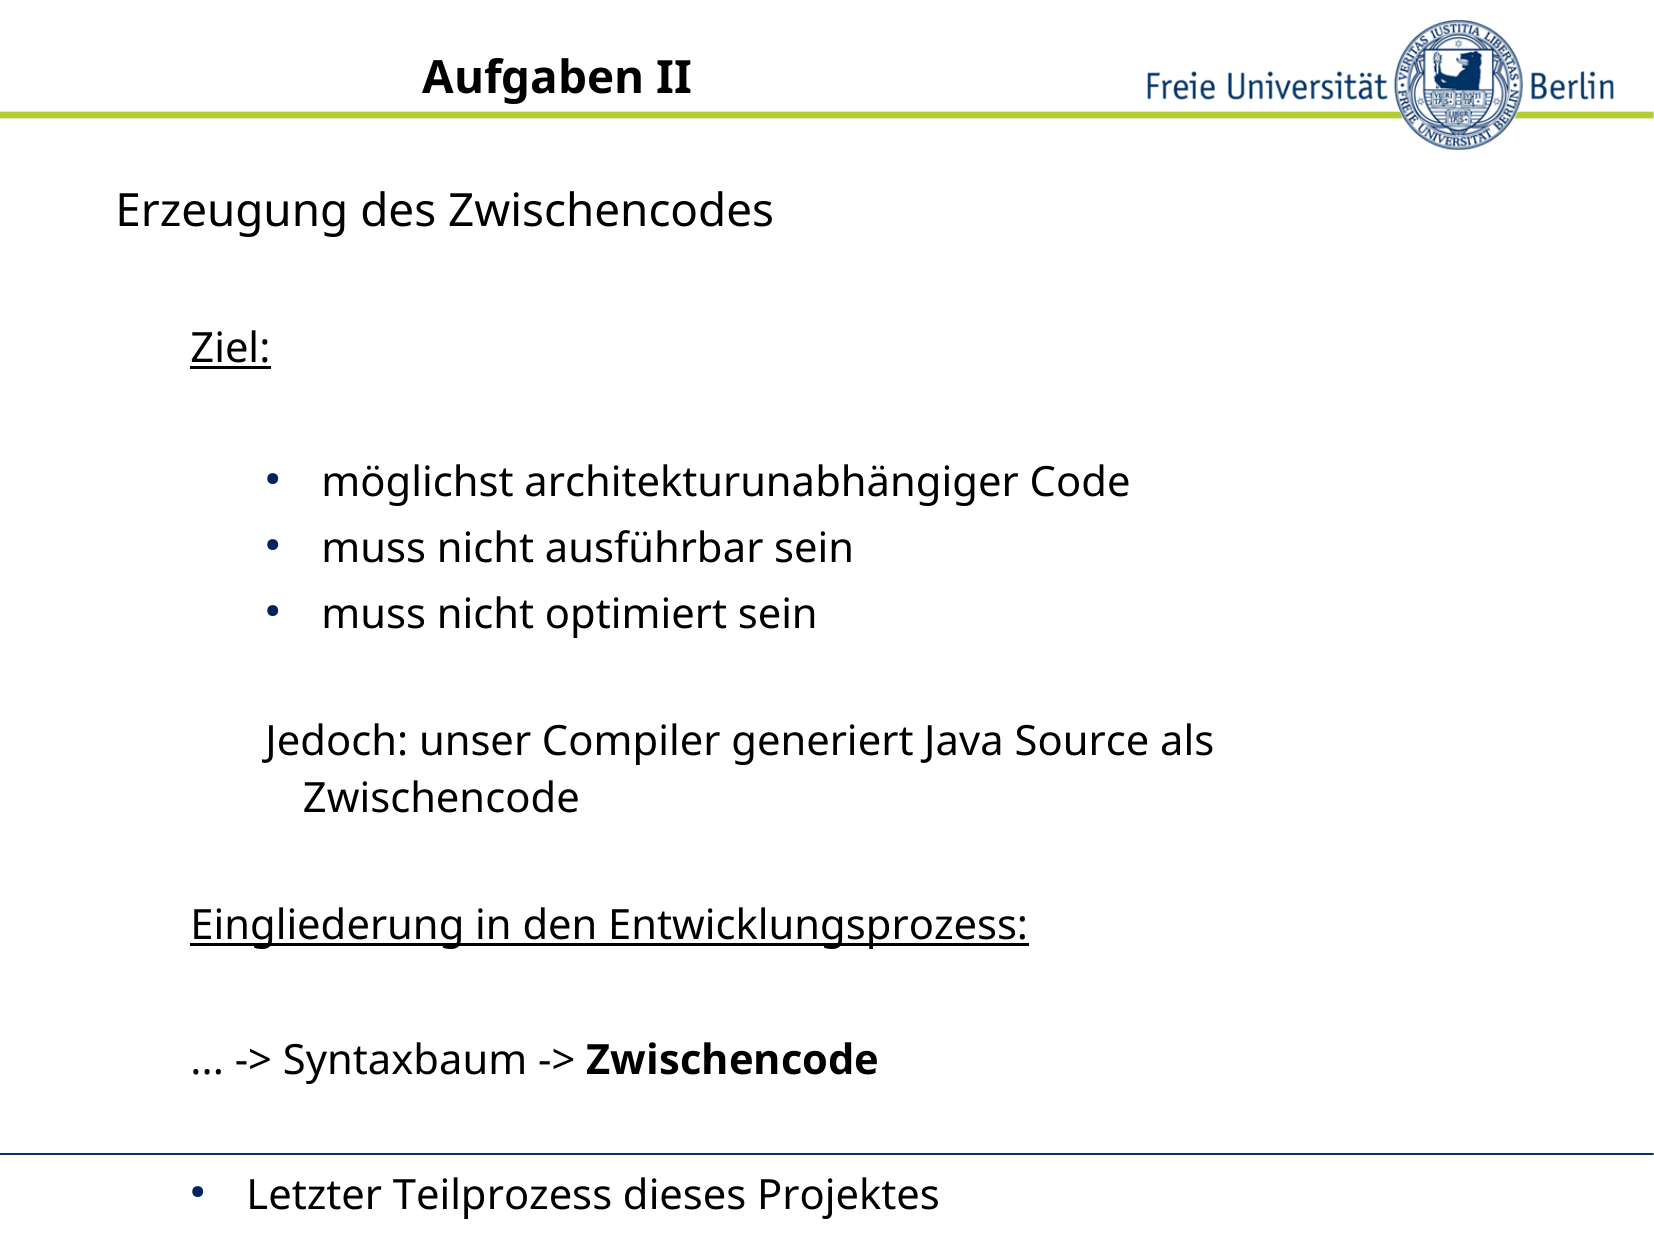

# Aufgaben II
Erzeugung des Zwischencodes
Ziel:
möglichst architekturunabhängiger Code
muss nicht ausführbar sein
muss nicht optimiert sein
Jedoch: unser Compiler generiert Java Source als Zwischencode
Eingliederung in den Entwicklungsprozess:
... -> Syntaxbaum -> Zwischencode
Letzter Teilprozess dieses Projektes